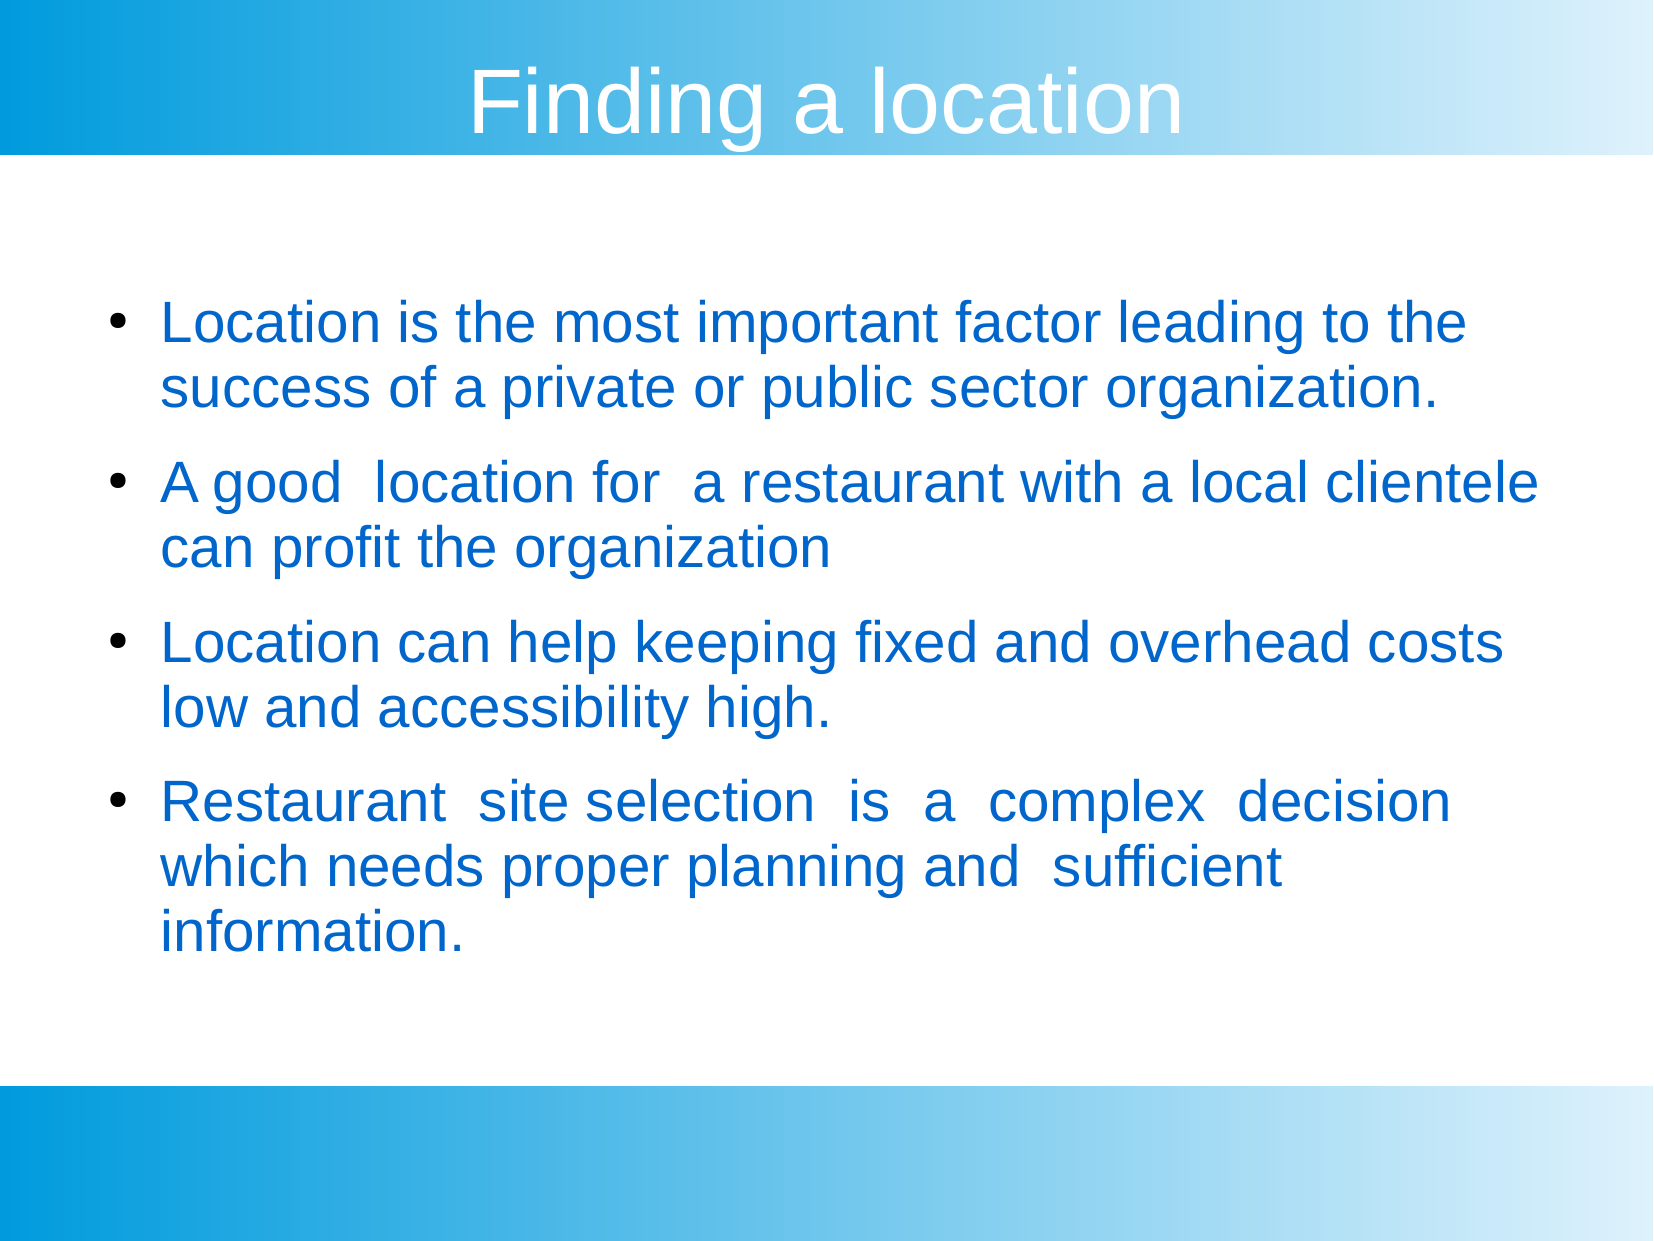

# Finding a location
Location is the most important factor leading to the success of a private or public sector organization.
A good location for a restaurant with a local clientele can profit the organization
Location can help keeping fixed and overhead costs low and accessibility high.
Restaurant site selection is a complex decision which needs proper planning and sufficient information.